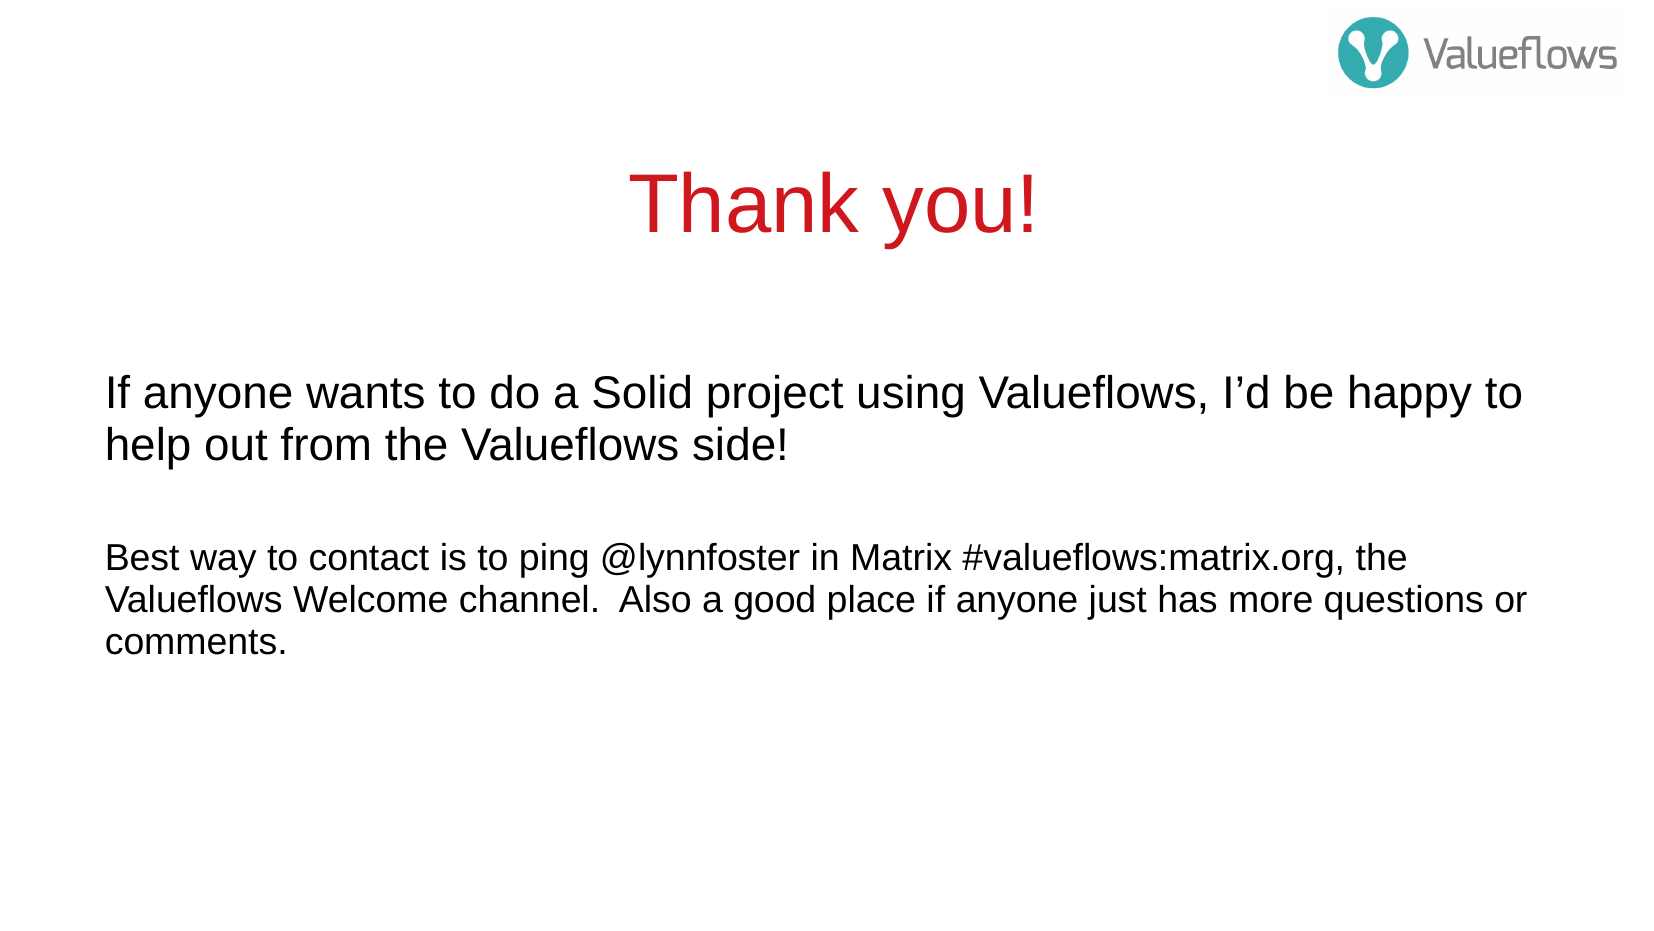

# Thank you!
If anyone wants to do a Solid project using Valueflows, I’d be happy to help out from the Valueflows side!
Best way to contact is to ping @lynnfoster in Matrix #valueflows:matrix.org, the Valueflows Welcome channel. Also a good place if anyone just has more questions or comments.